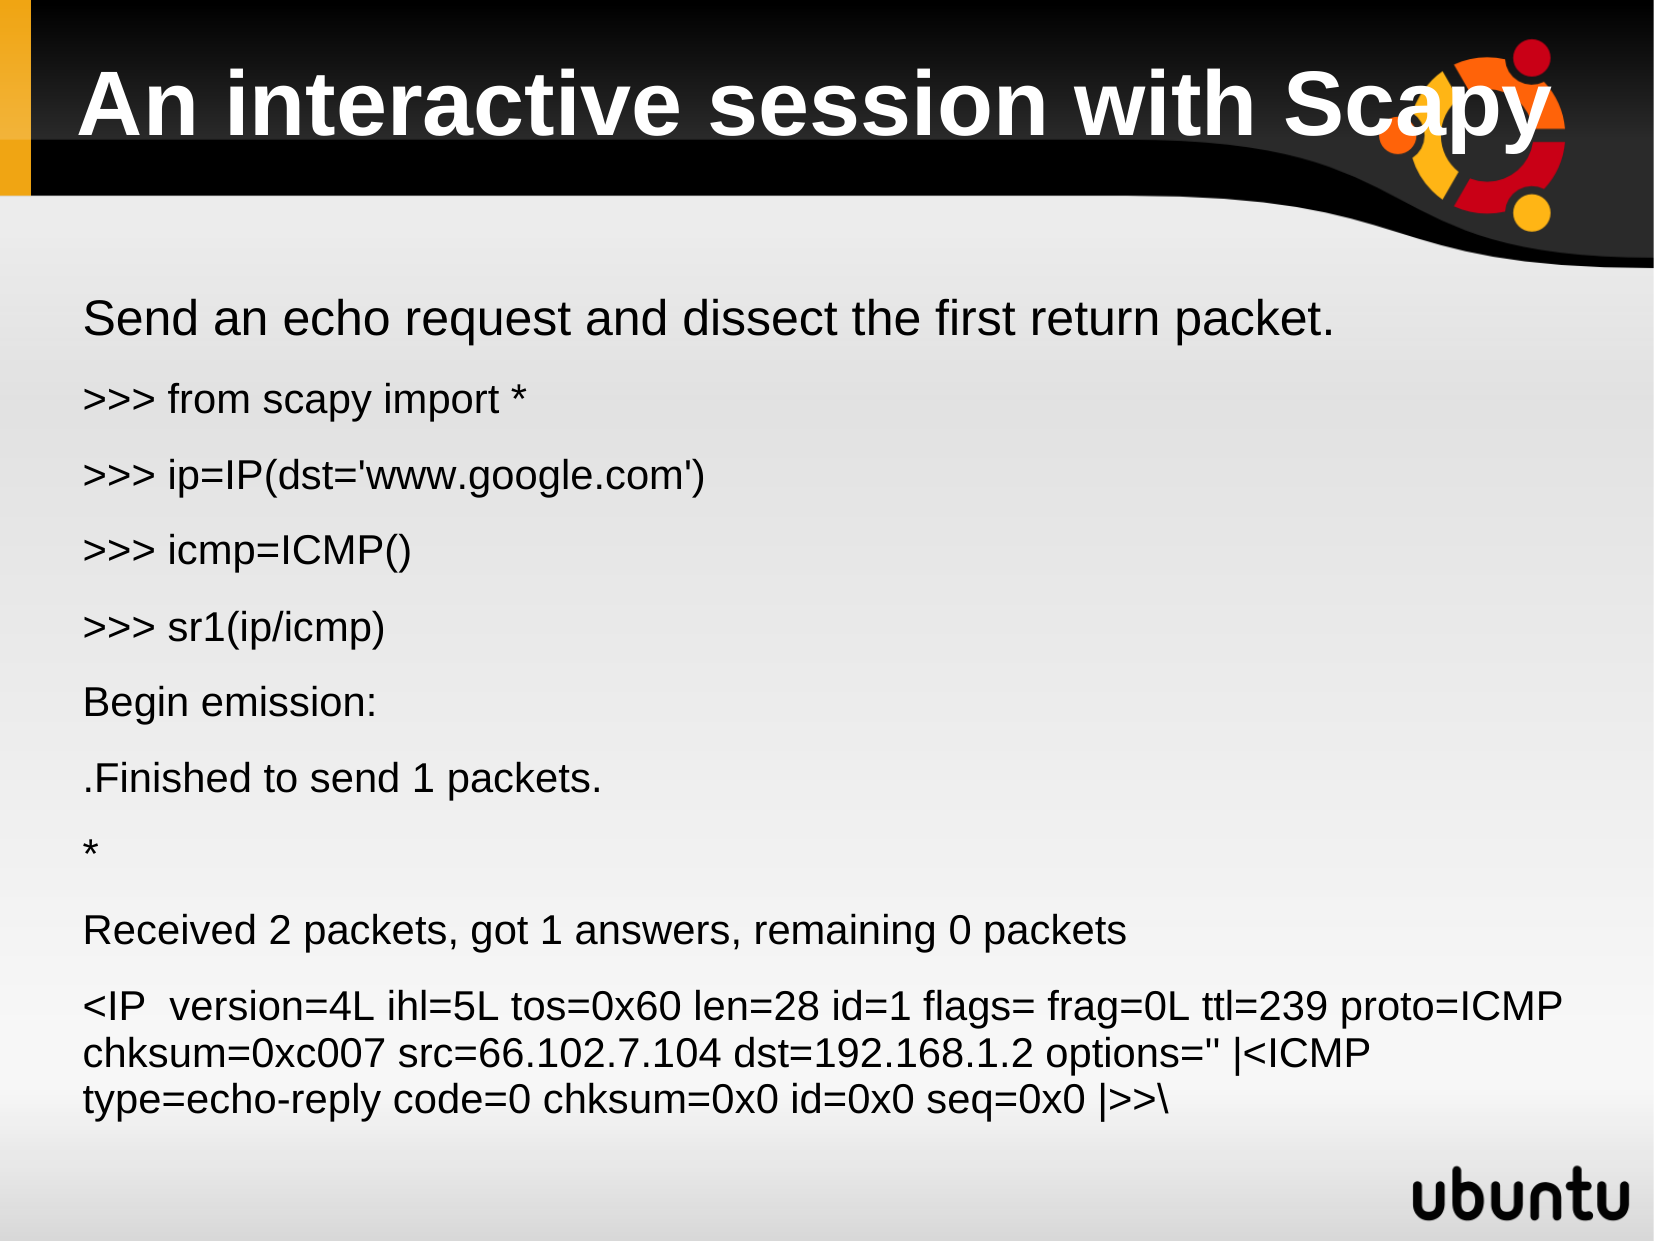

# An interactive session with Scapy
Send an echo request and dissect the first return packet.
>>> from scapy import *
>>> ip=IP(dst='www.google.com')
>>> icmp=ICMP()
>>> sr1(ip/icmp)
Begin emission:
.Finished to send 1 packets.
*
Received 2 packets, got 1 answers, remaining 0 packets
<IP version=4L ihl=5L tos=0x60 len=28 id=1 flags= frag=0L ttl=239 proto=ICMP chksum=0xc007 src=66.102.7.104 dst=192.168.1.2 options='' |<ICMP type=echo-reply code=0 chksum=0x0 id=0x0 seq=0x0 |>>\